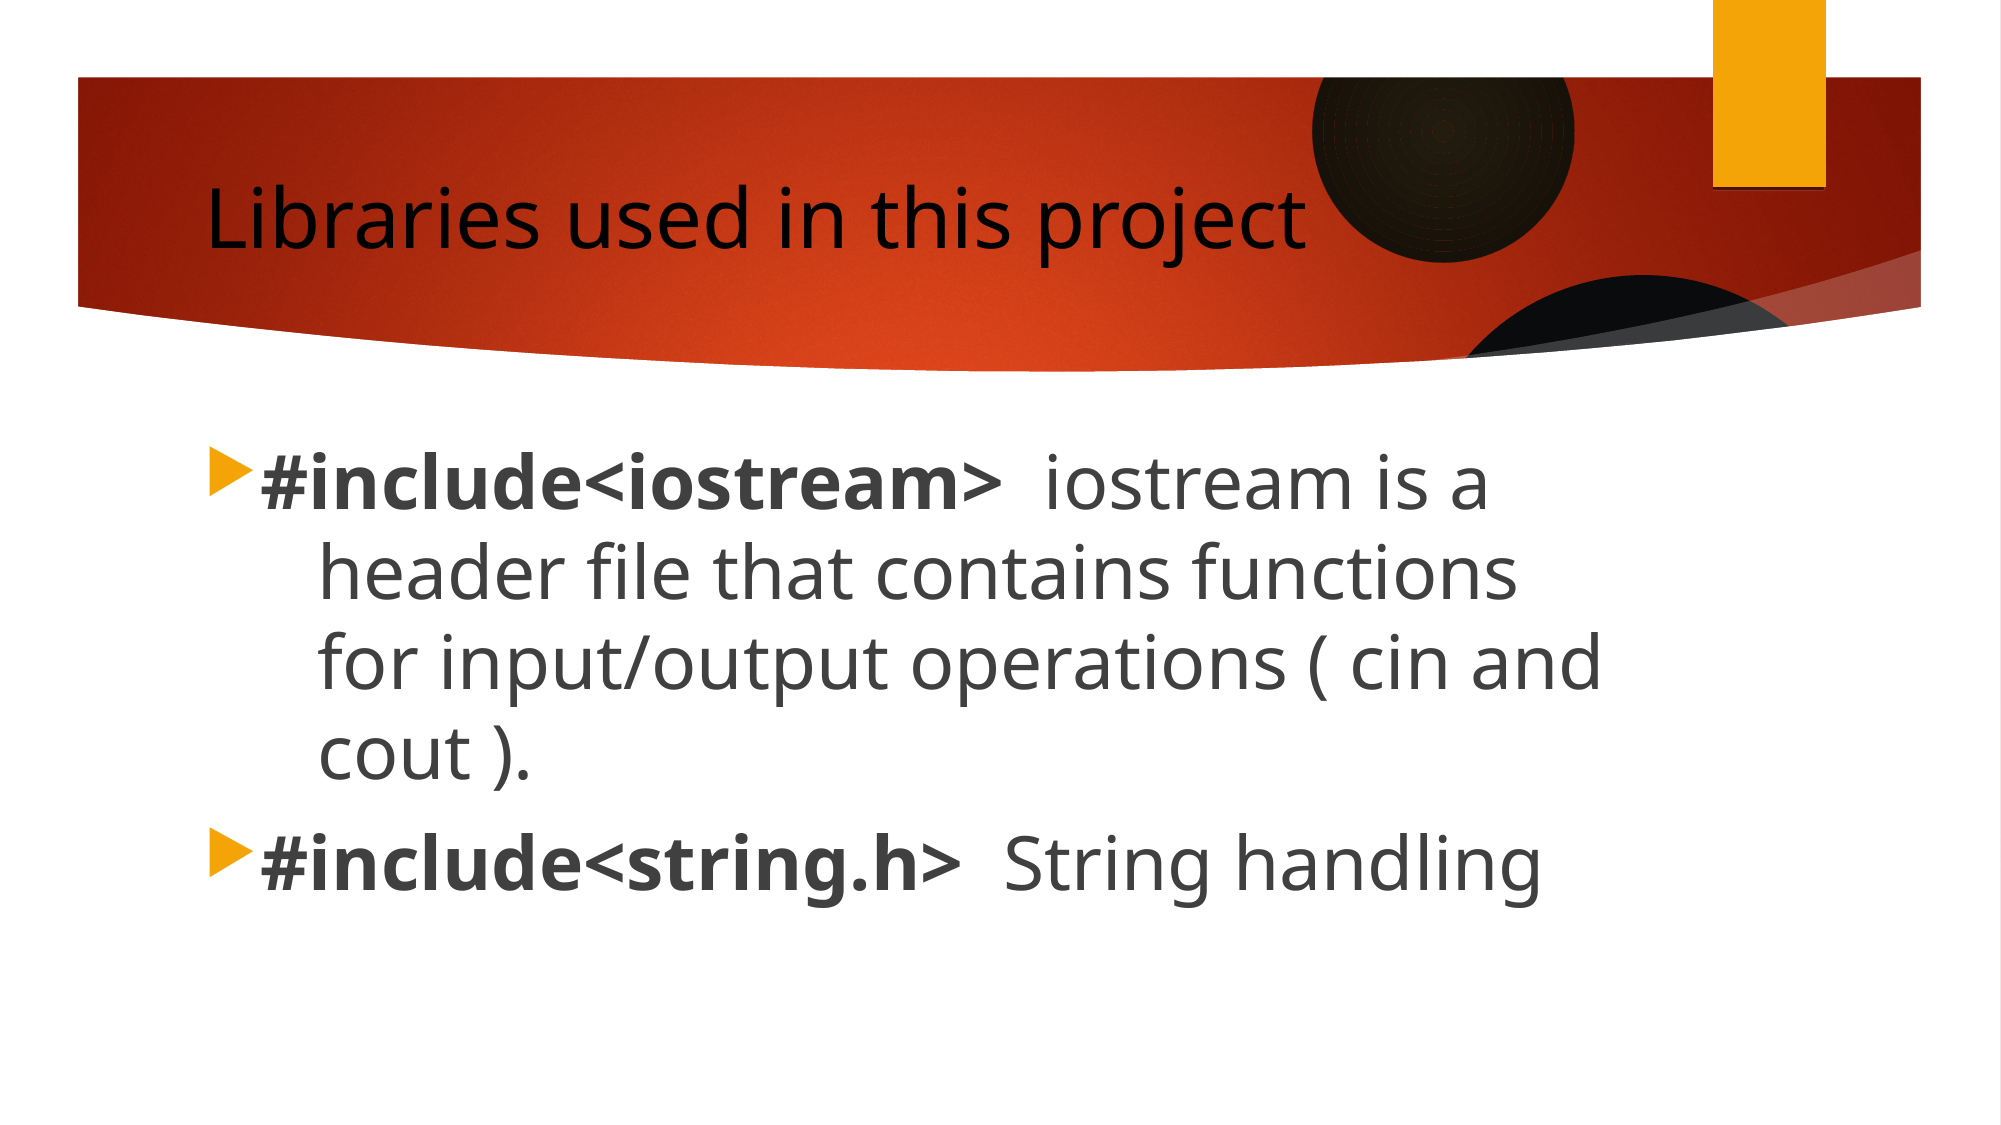

# Libraries used in this project
#include<iostream> iostream is a header file that contains functions for input/output operations ( cin and cout ).
#include<string.h> String handling